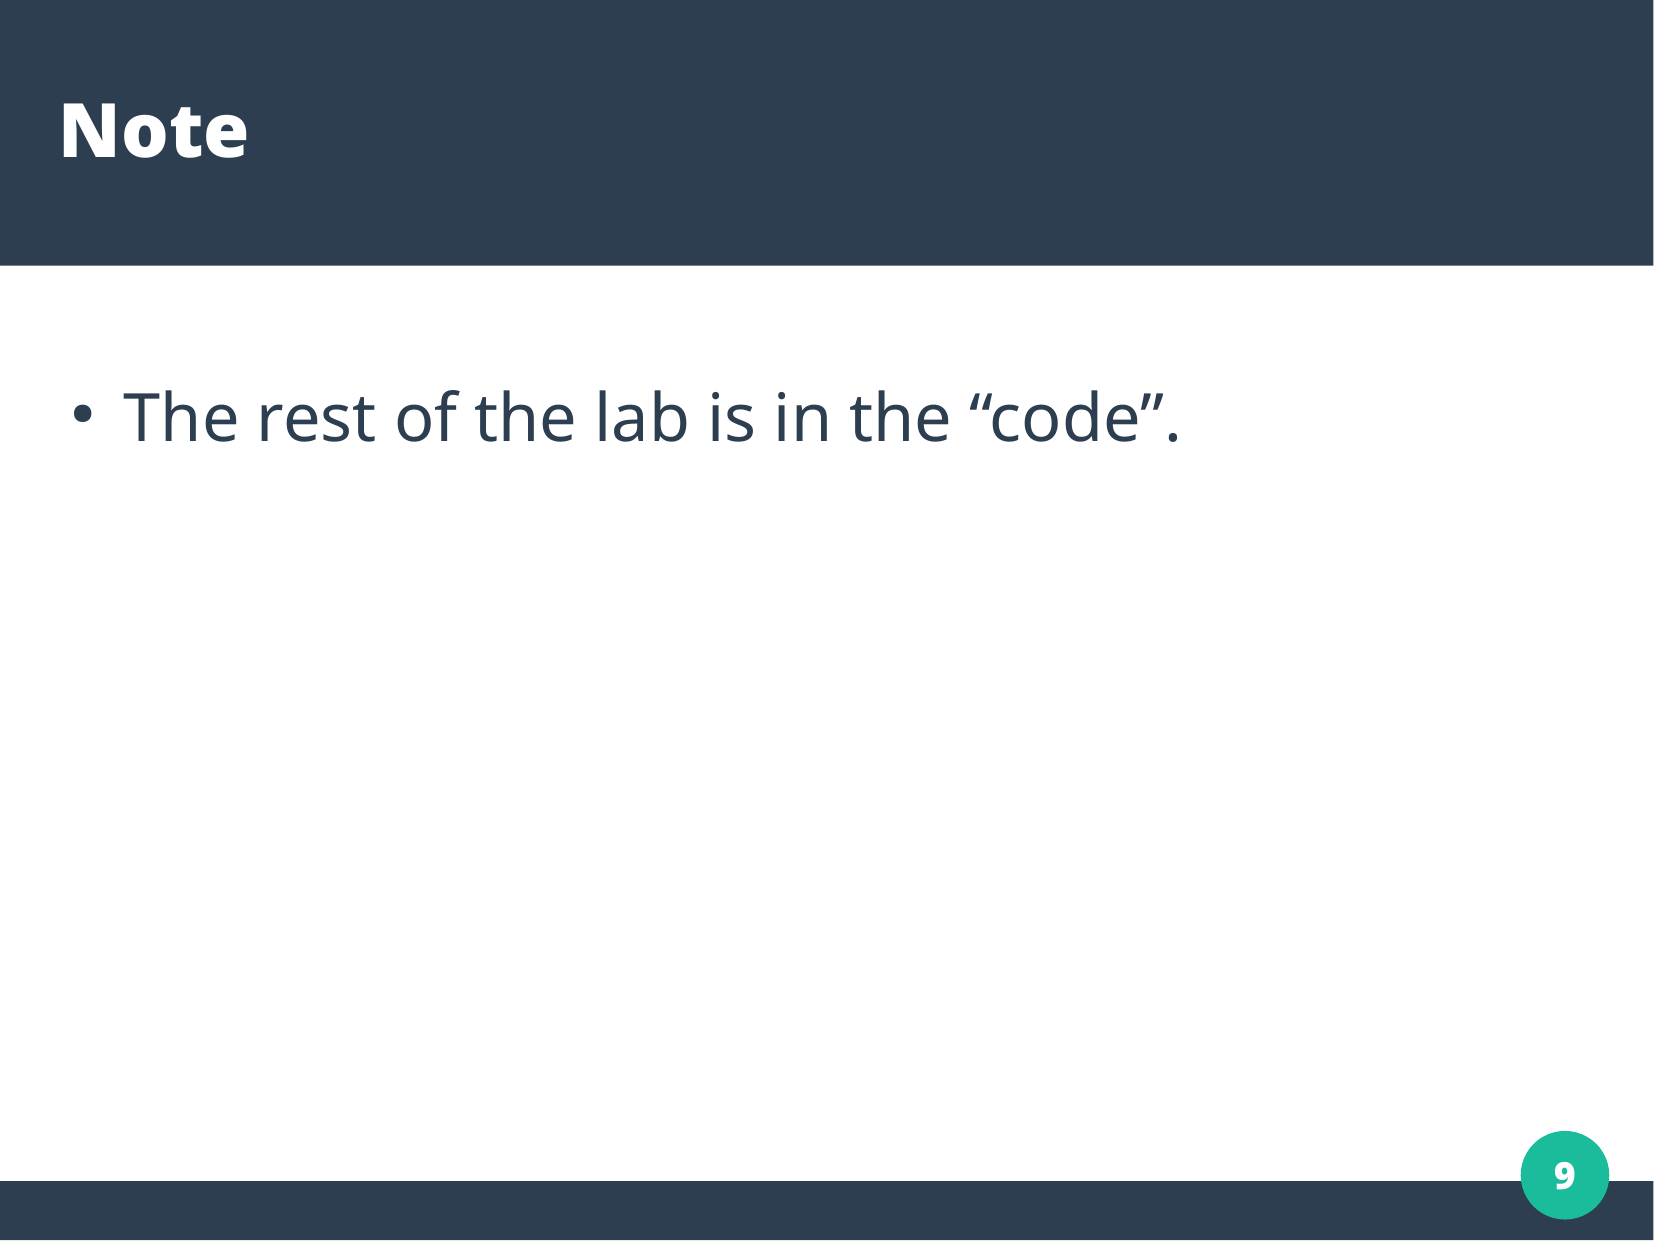

# Note
The rest of the lab is in the “code”.
9